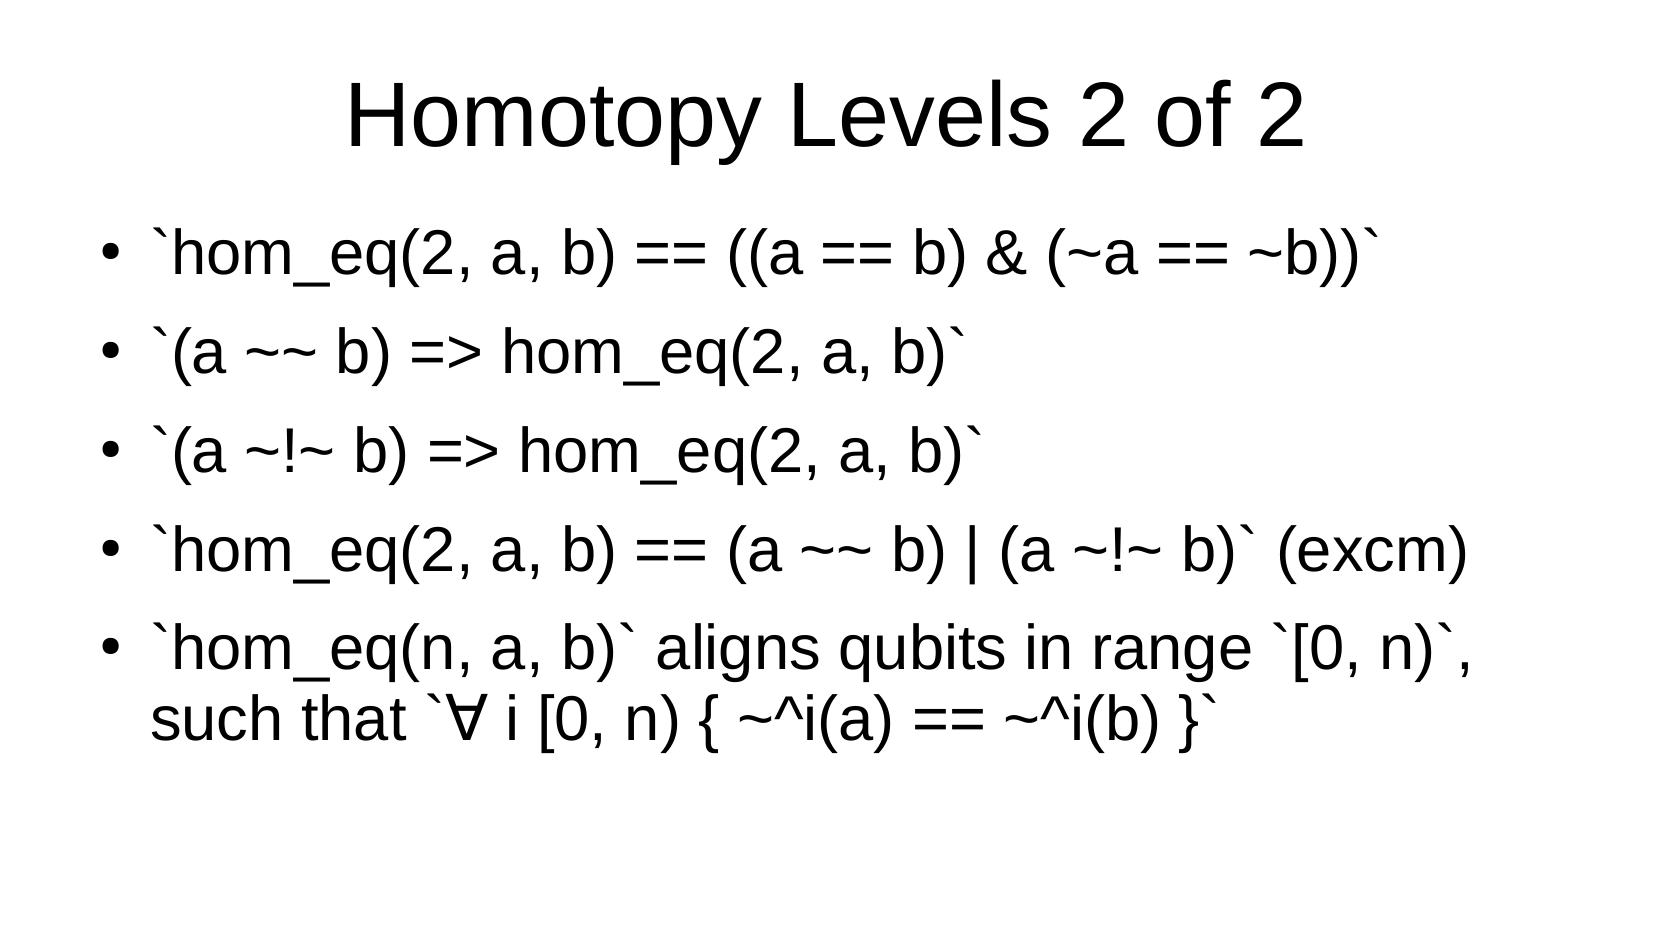

# Homotopy Levels 2 of 2
`hom_eq(2, a, b) == ((a == b) & (~a == ~b))`
`(a ~~ b) => hom_eq(2, a, b)`
`(a ~!~ b) => hom_eq(2, a, b)`
`hom_eq(2, a, b) == (a ~~ b) | (a ~!~ b)` (excm)
`hom_eq(n, a, b)` aligns qubits in range `[0, n)`,
such that `∀ i [0, n) { ~^i(a) == ~^i(b) }`